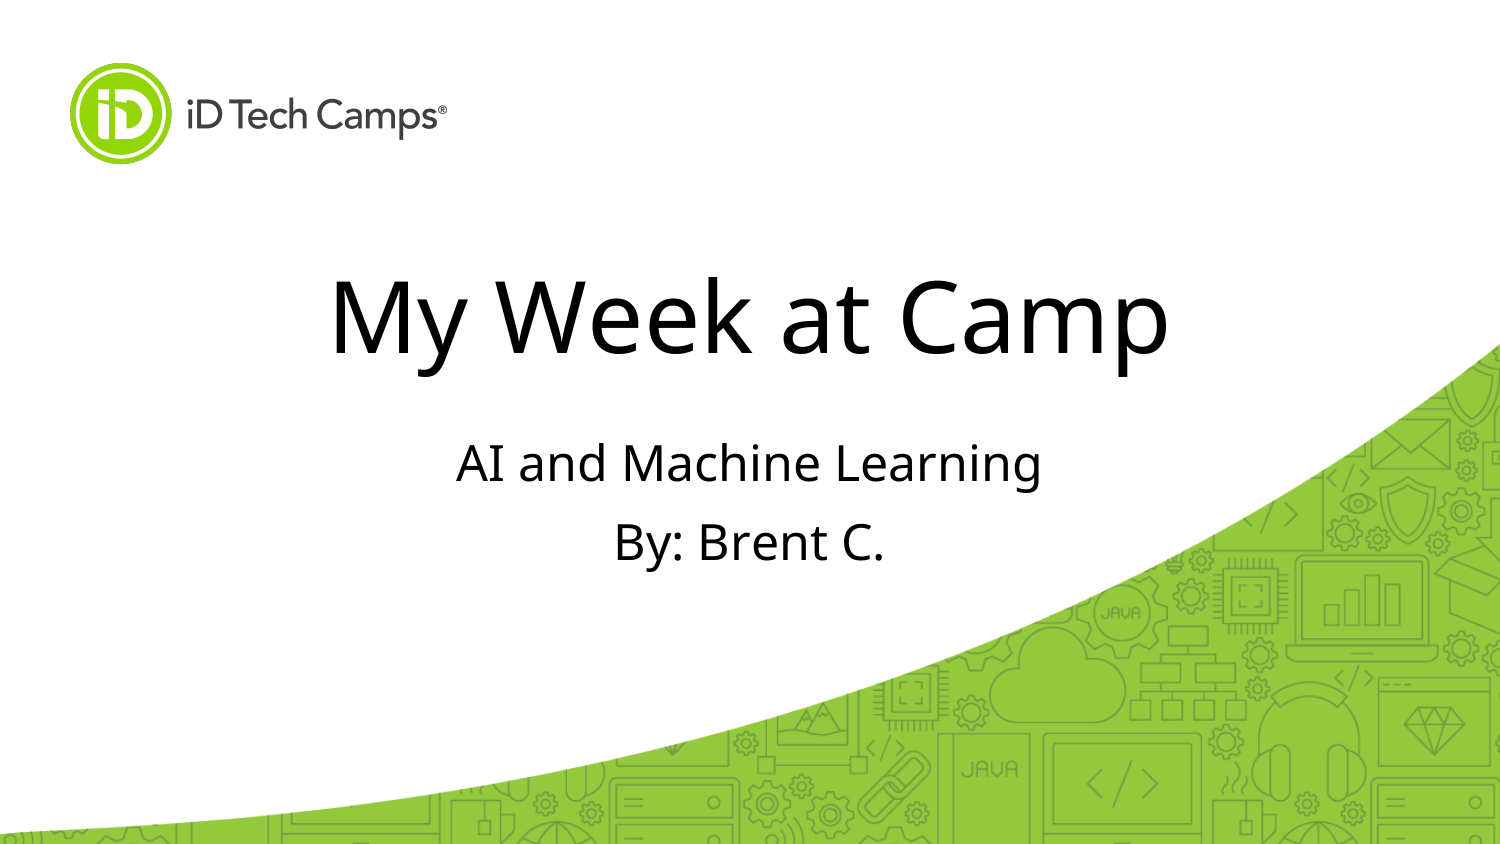

My Week at Camp
AI and Machine Learning
By: Brent C.